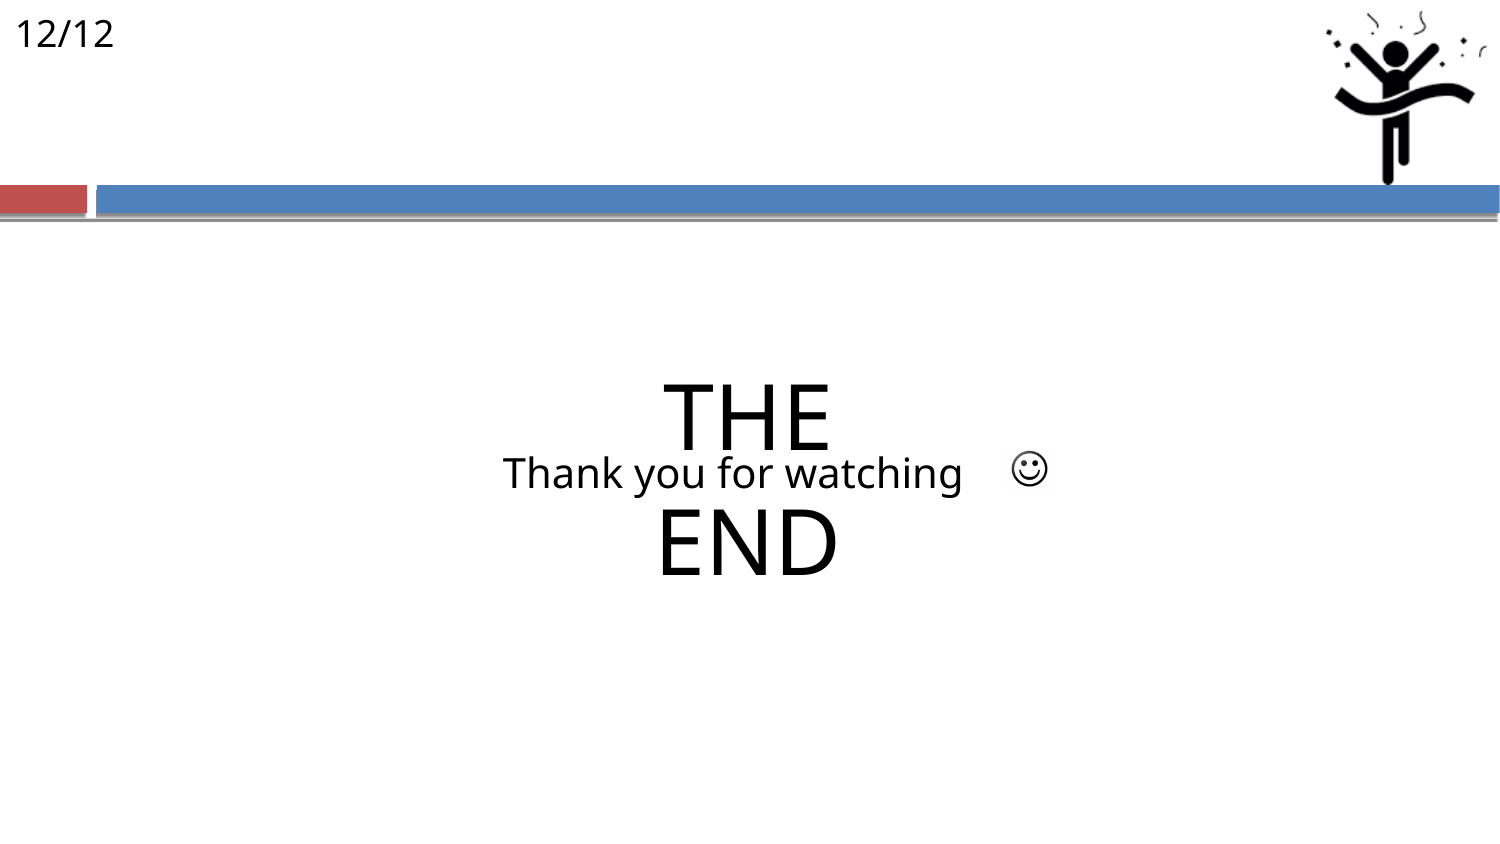

12/12
THE END
Thank you for watching